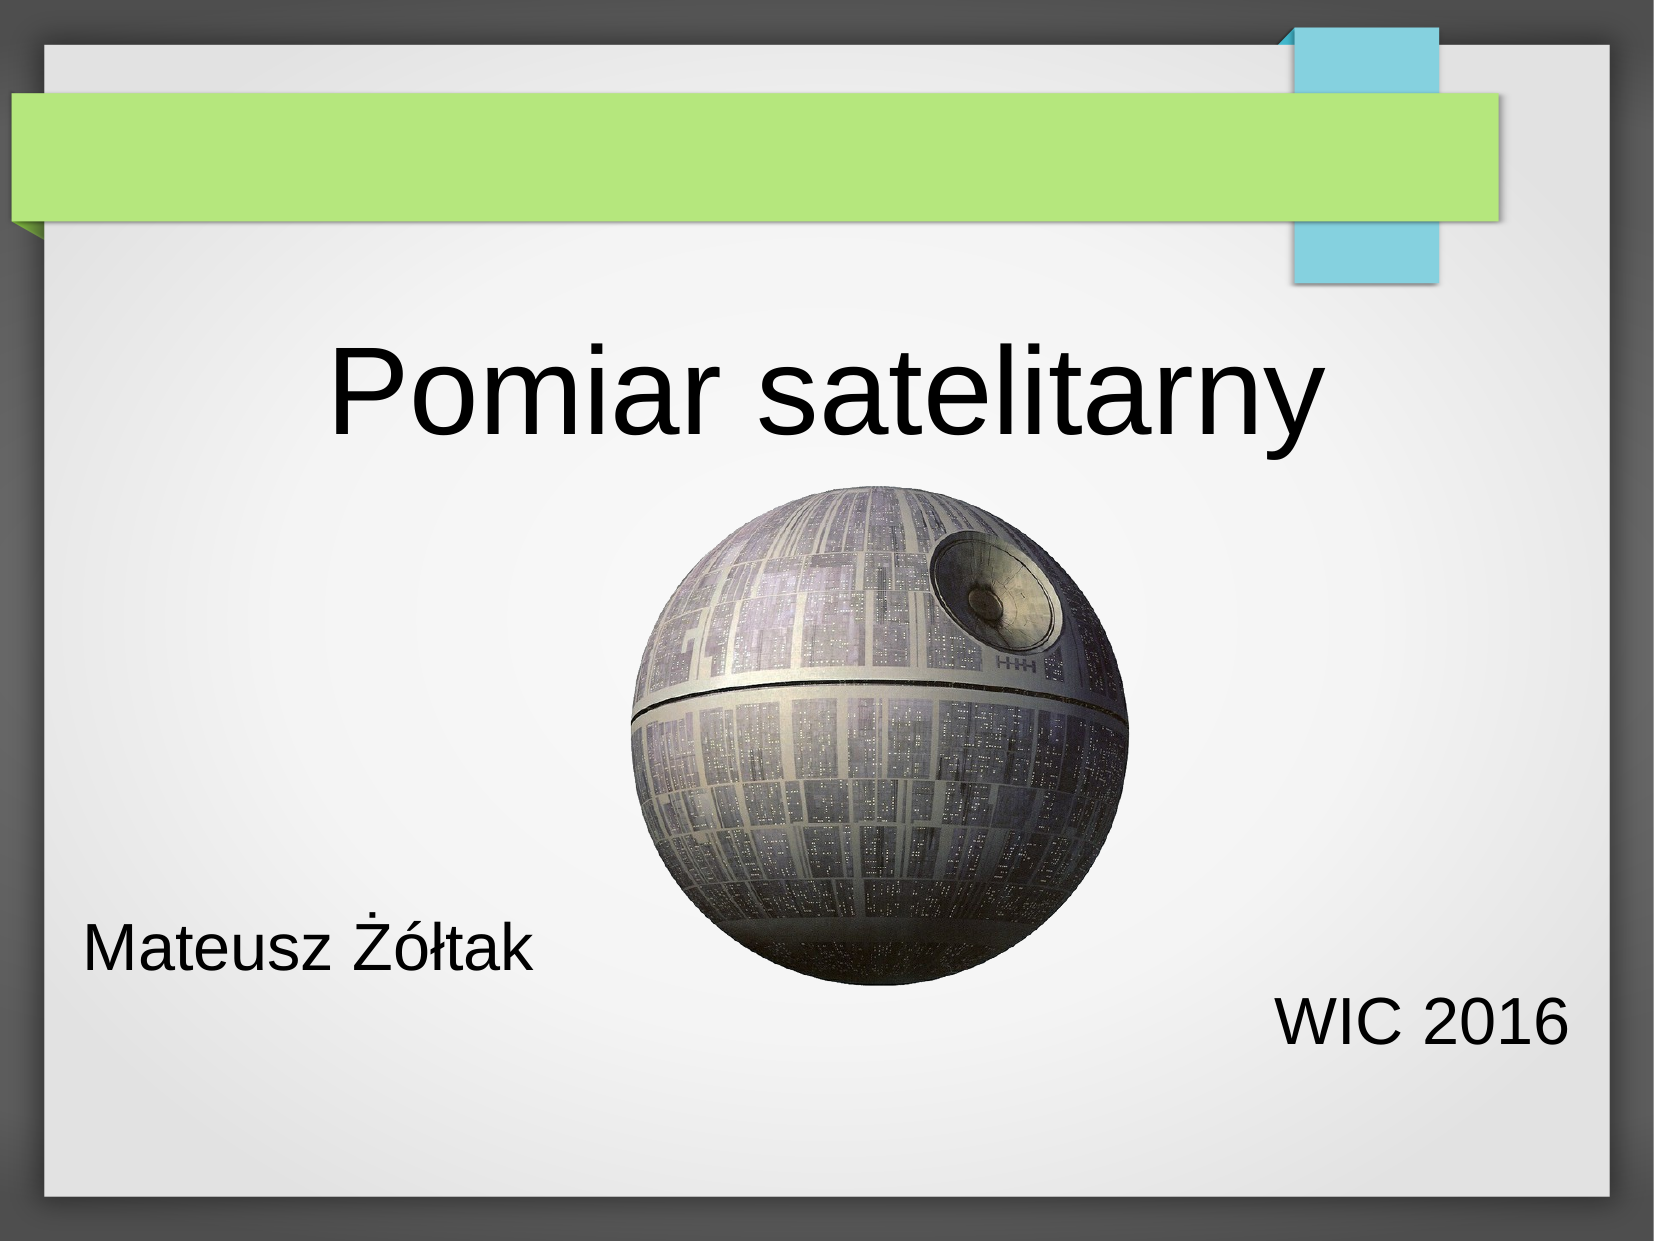

#
Pomiar satelitarny
Mateusz Żółtak
WIC 2016